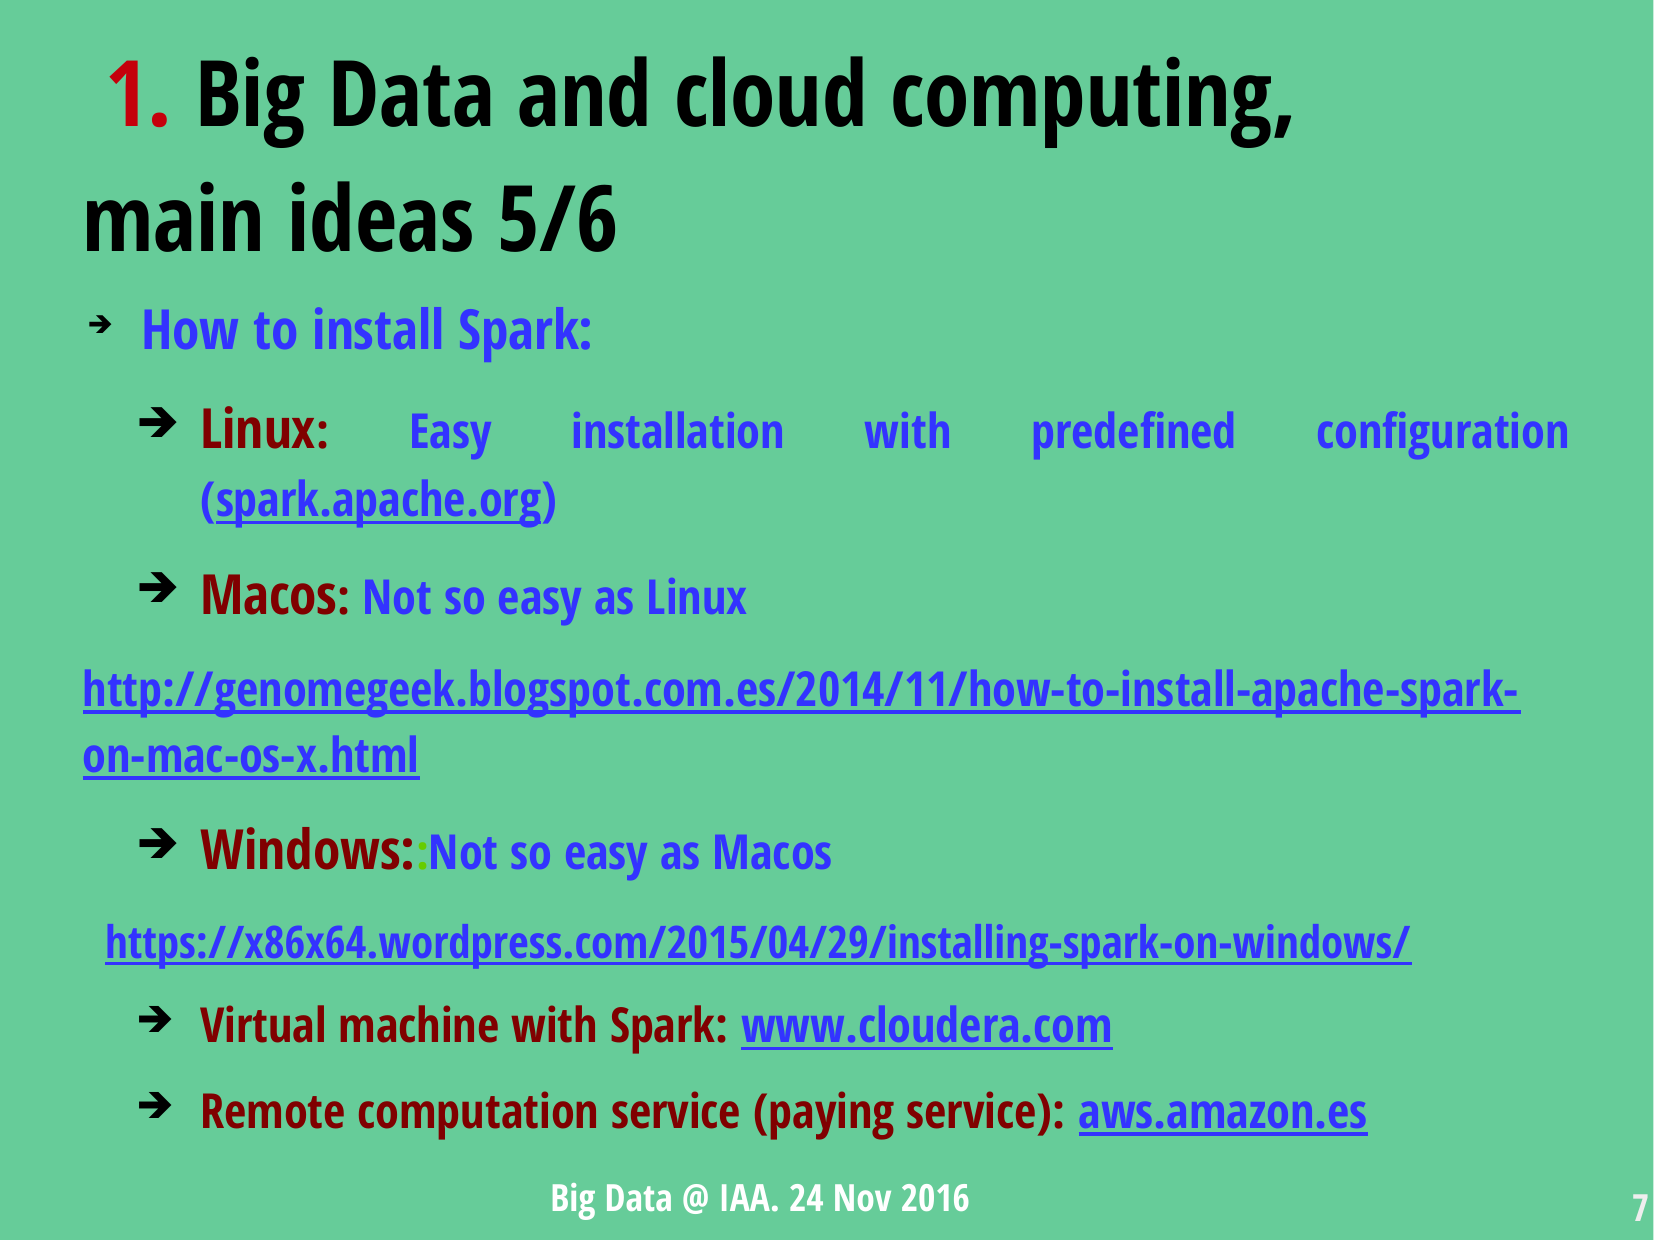

# 1. Big Data and cloud computing, main ideas 5/6
How to install Spark:
Linux: Easy installation with predefined configuration (spark.apache.org)
Macos: Not so easy as Linux
http://genomegeek.blogspot.com.es/2014/11/how-to-install-apache-spark-on-mac-os-x.html
Windows::Not so easy as Macos
 https://x86x64.wordpress.com/2015/04/29/installing-spark-on-windows/
Virtual machine with Spark: www.cloudera.com
Remote computation service (paying service): aws.amazon.es
Big Data @ IAA. 24 Nov 2016
7